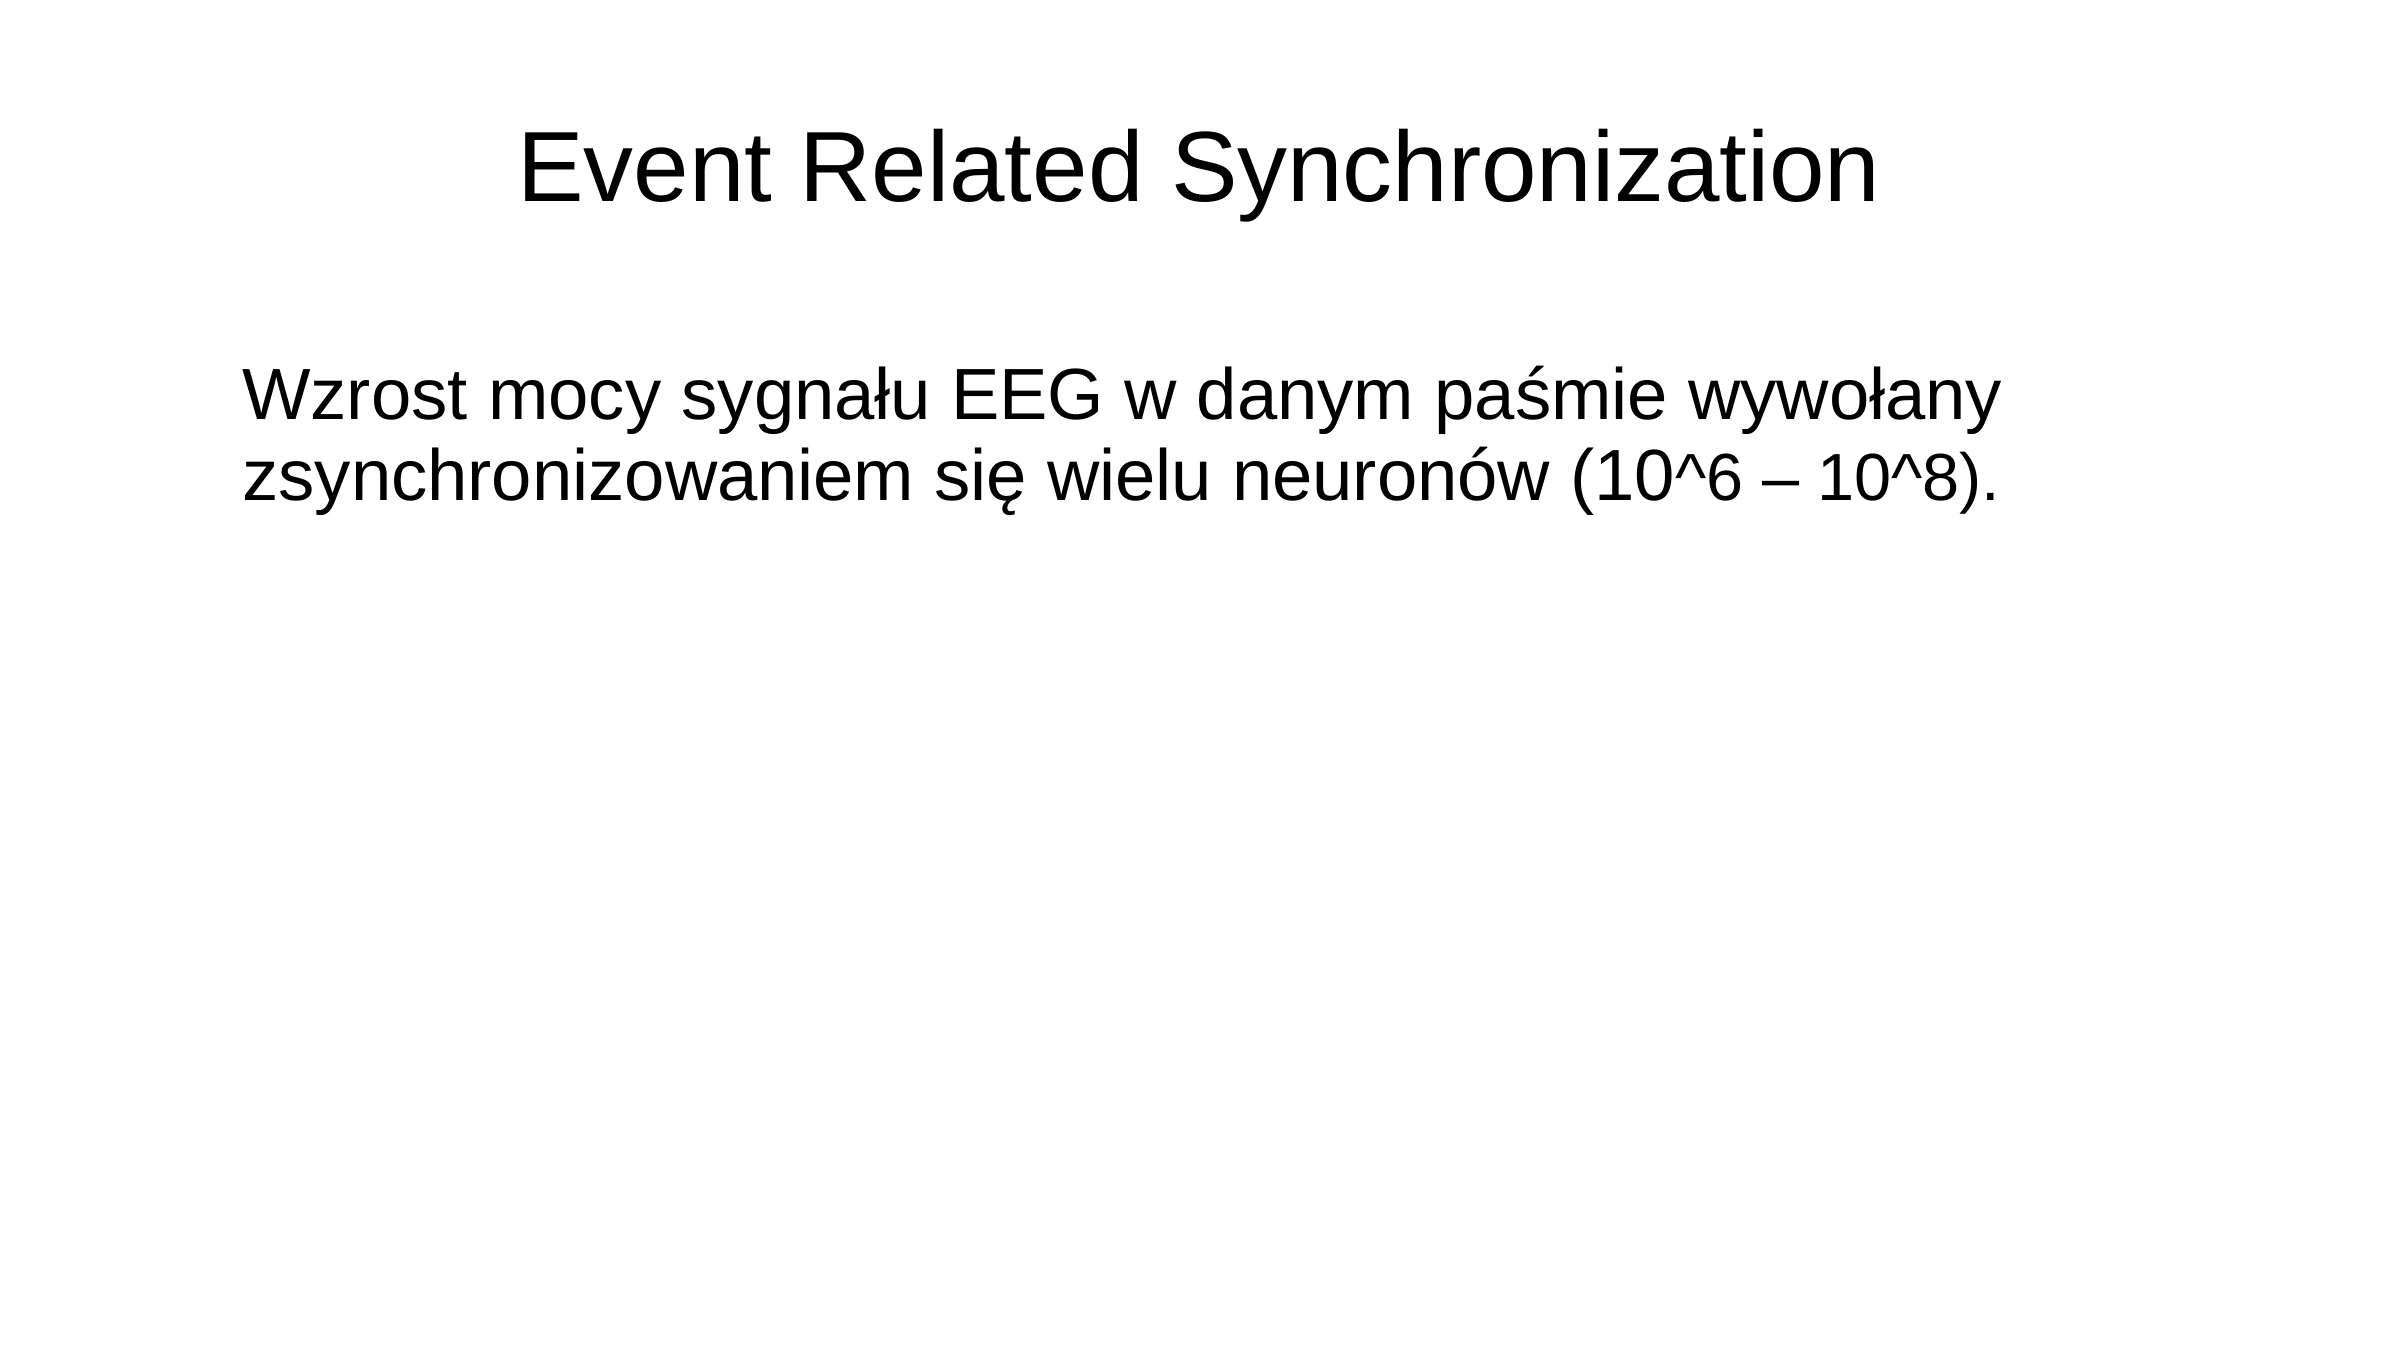

# Event Related Synchronization
Wzrost mocy sygnału EEG w danym paśmie wywołany zsynchronizowaniem się wielu neuronów (10^6 – 10^8).